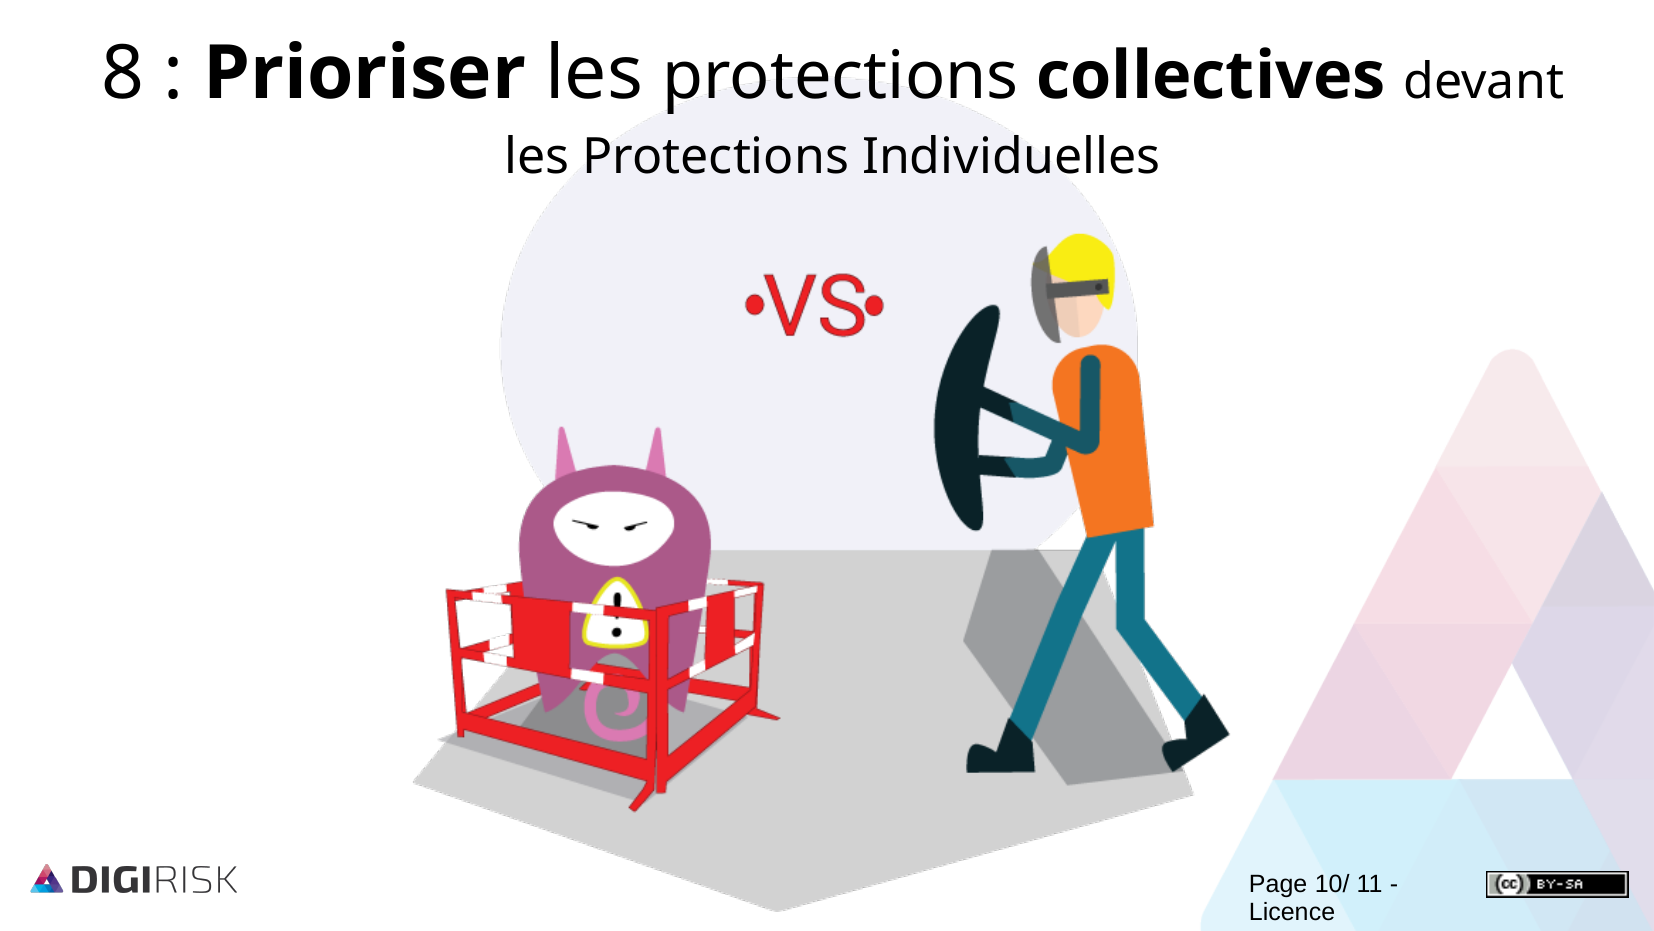

# 8 : Prioriser les protections collectives devant les Protections Individuelles